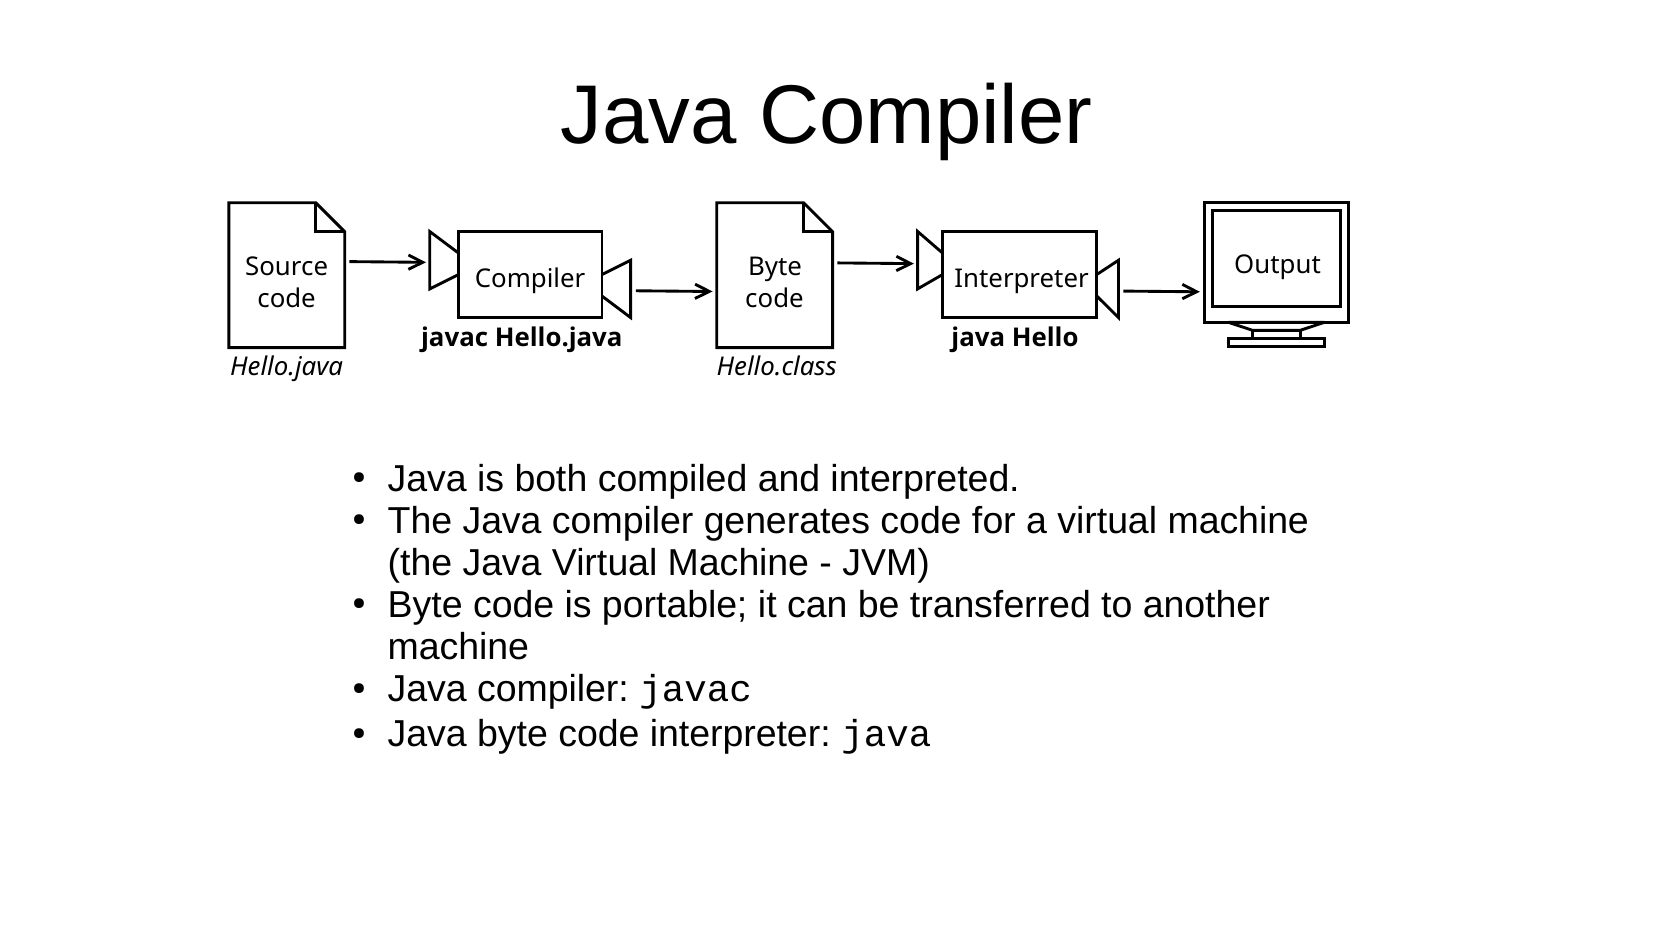

# Java Compiler
Java is both compiled and interpreted.
The Java compiler generates code for a virtual machine (the Java Virtual Machine - JVM)
Byte code is portable; it can be transferred to another machine
Java compiler: javac
Java byte code interpreter: java